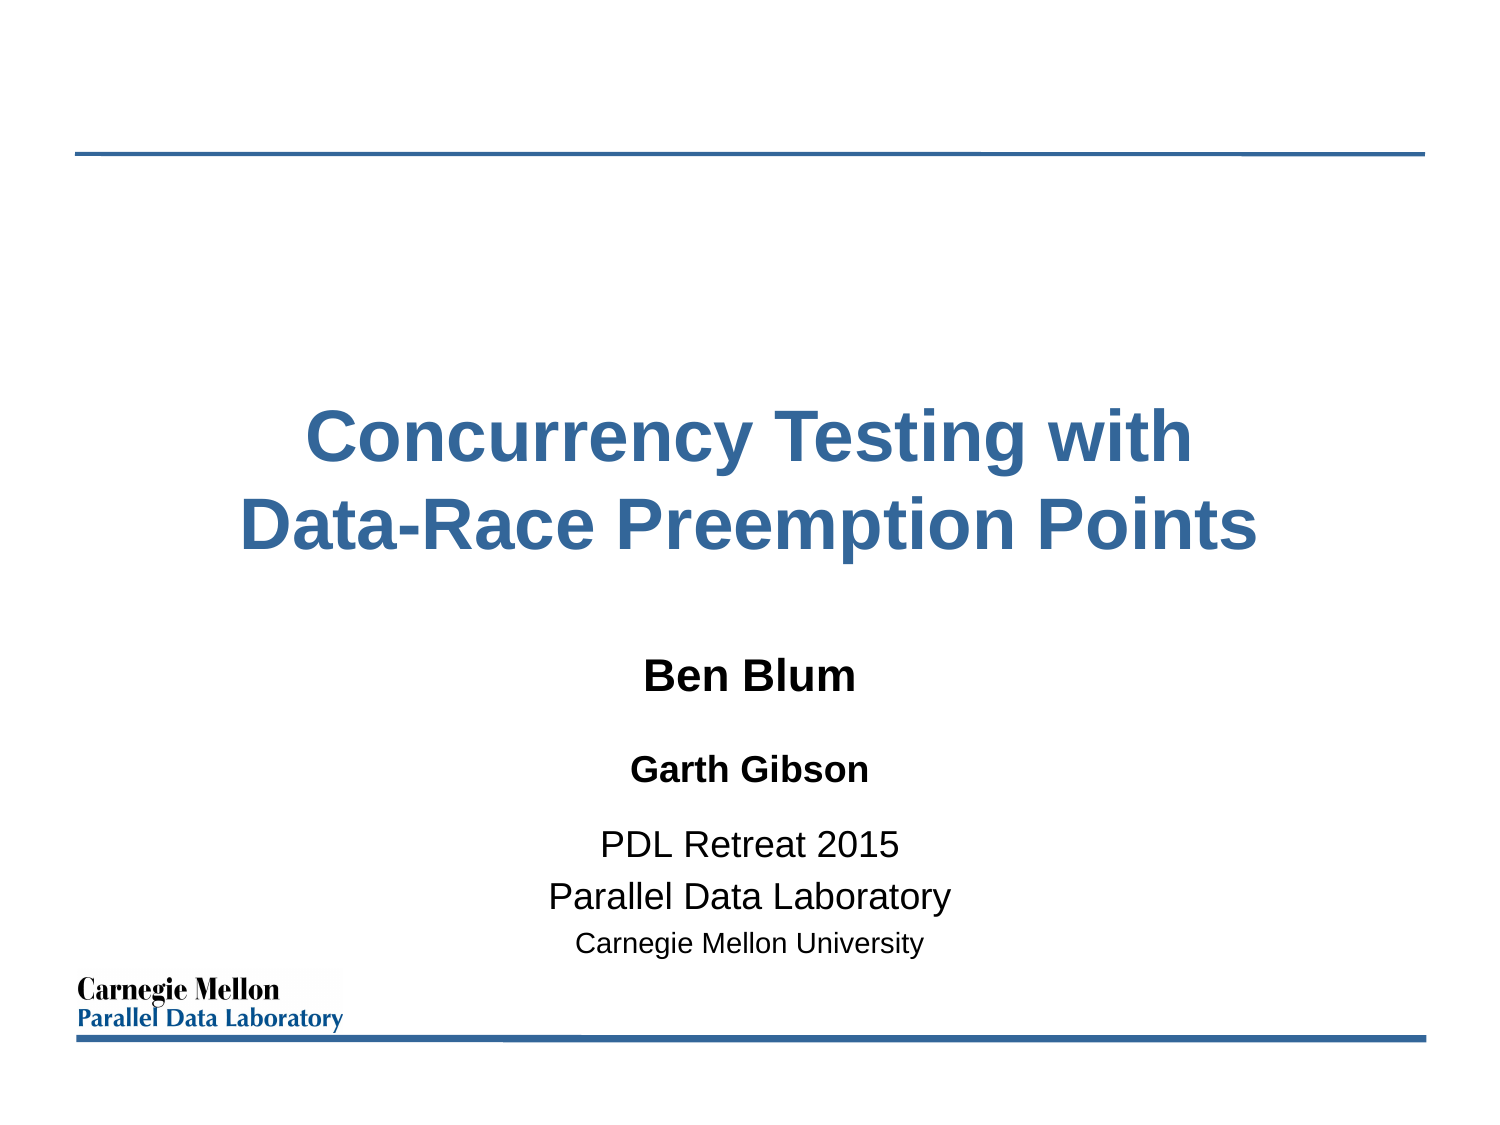

# Concurrency Testing with Data-Race Preemption Points
Ben Blum
Garth Gibson
PDL Retreat 2015
Parallel Data Laboratory
Carnegie Mellon University